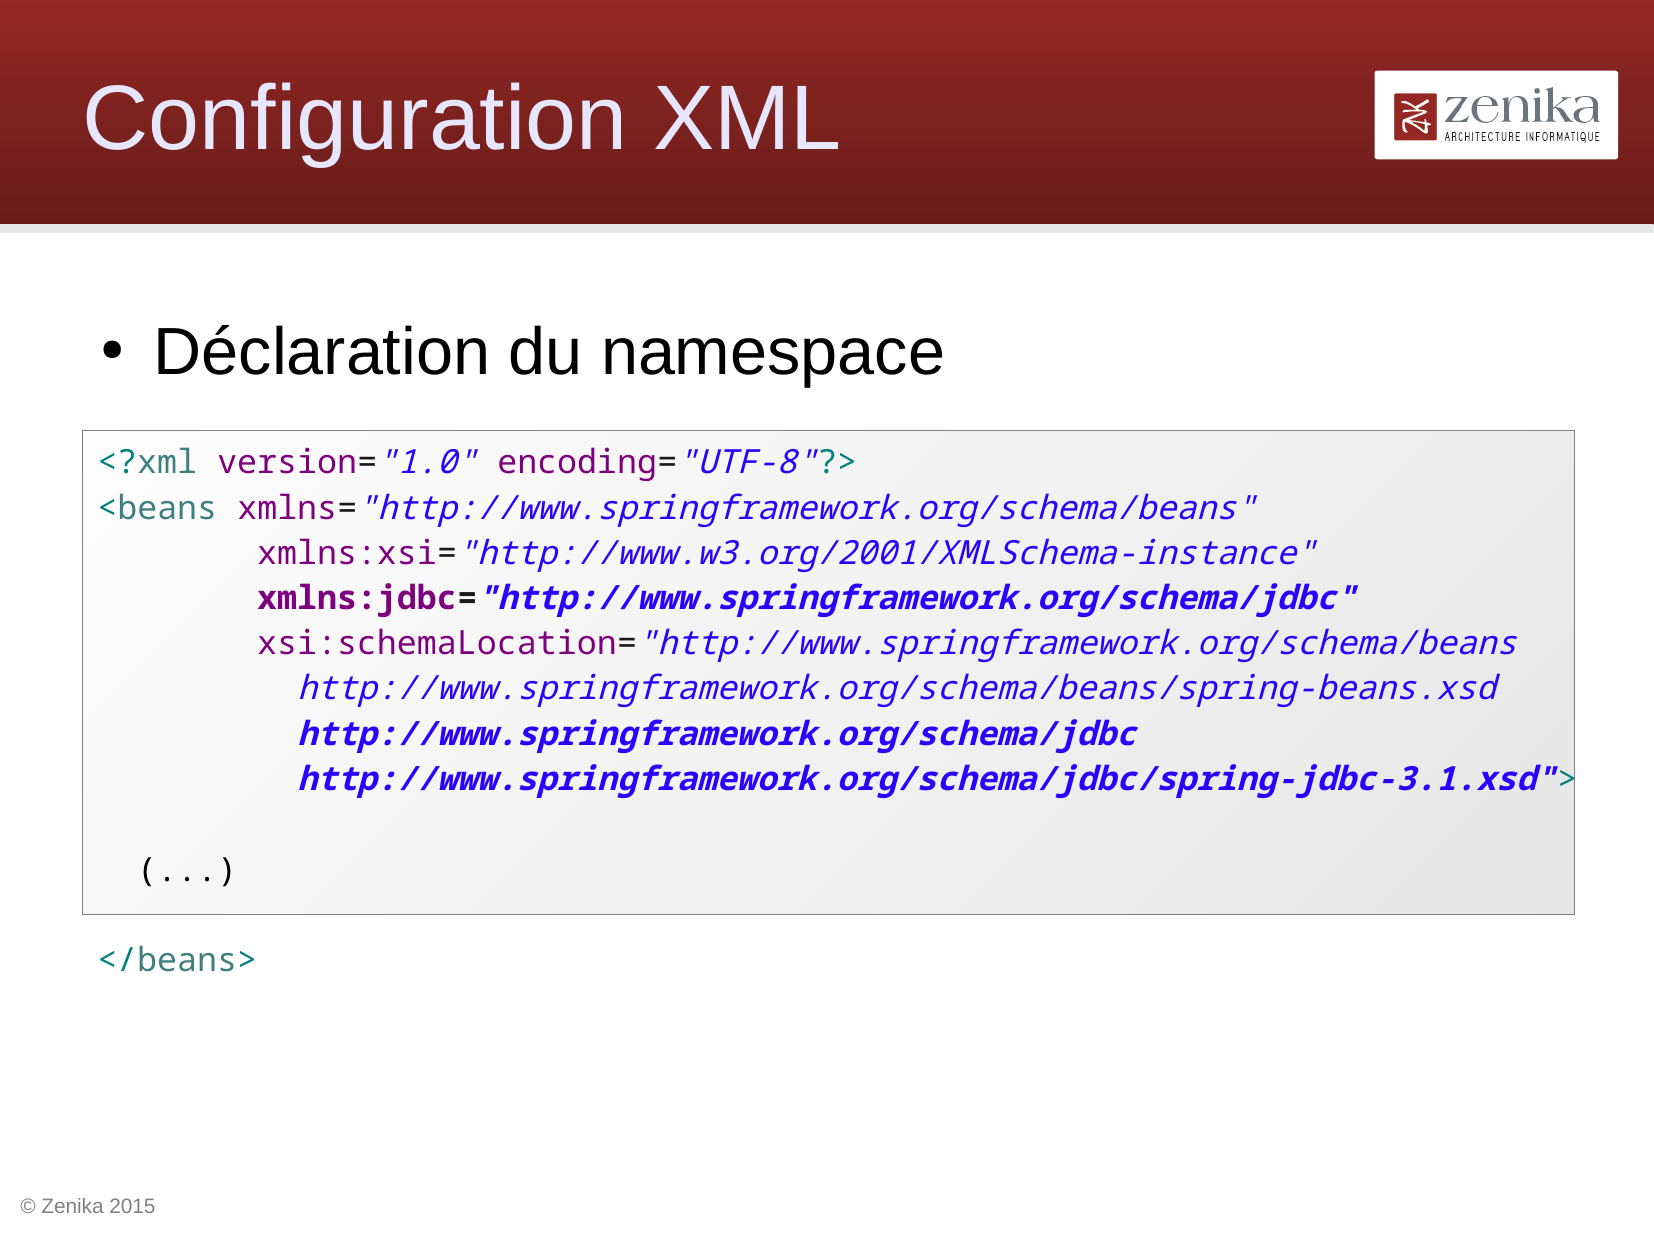

# Configuration XML
Déclaration du namespace
<?xml version="1.0" encoding="UTF-8"?>
<beans xmlns="http://www.springframework.org/schema/beans"
 xmlns:xsi="http://www.w3.org/2001/XMLSchema-instance"
 xmlns:jdbc="http://www.springframework.org/schema/jdbc"
 xsi:schemaLocation="http://www.springframework.org/schema/beans
 http://www.springframework.org/schema/beans/spring-beans.xsd
 http://www.springframework.org/schema/jdbc
 http://www.springframework.org/schema/jdbc/spring-jdbc-3.1.xsd">
 (...)
</beans>